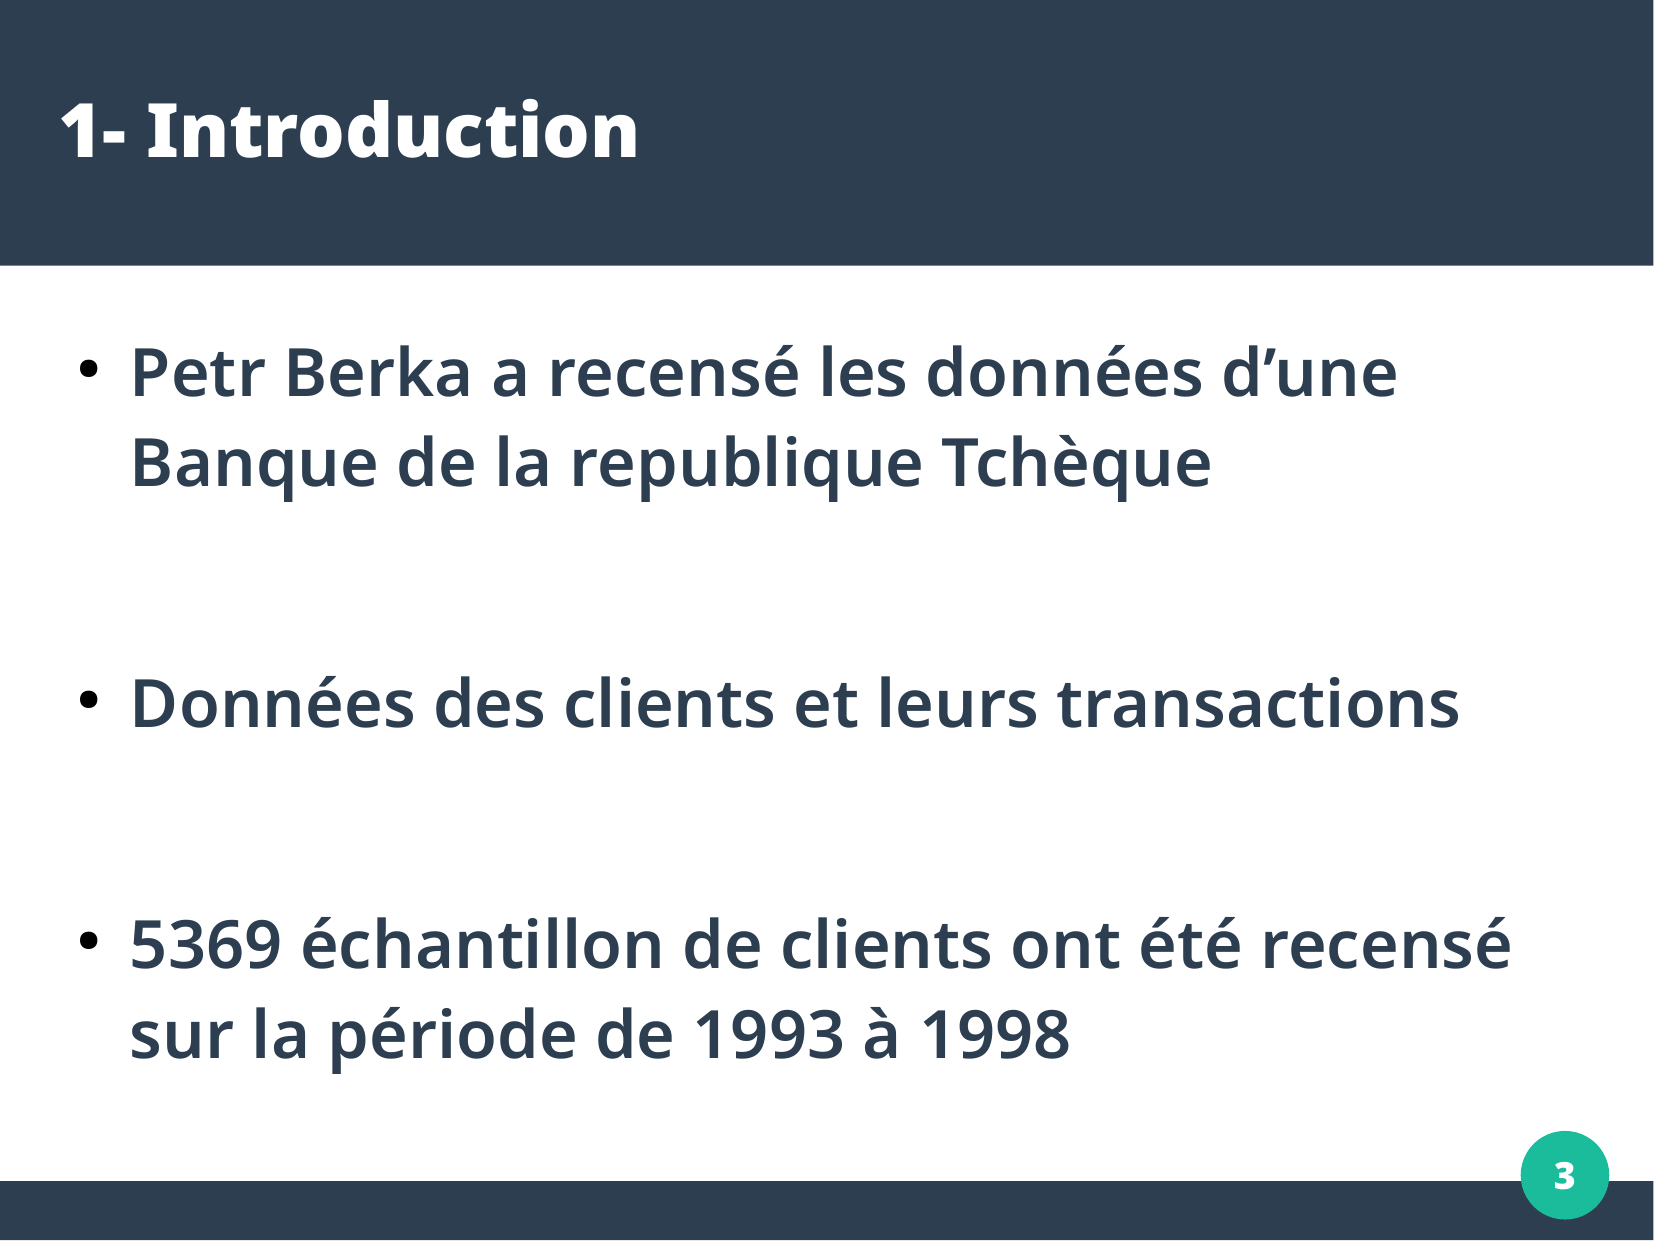

# 1- Introduction
Petr Berka a recensé les données d’une Banque de la republique Tchèque
Données des clients et leurs transactions
5369 échantillon de clients ont été recensé sur la période de 1993 à 1998
3